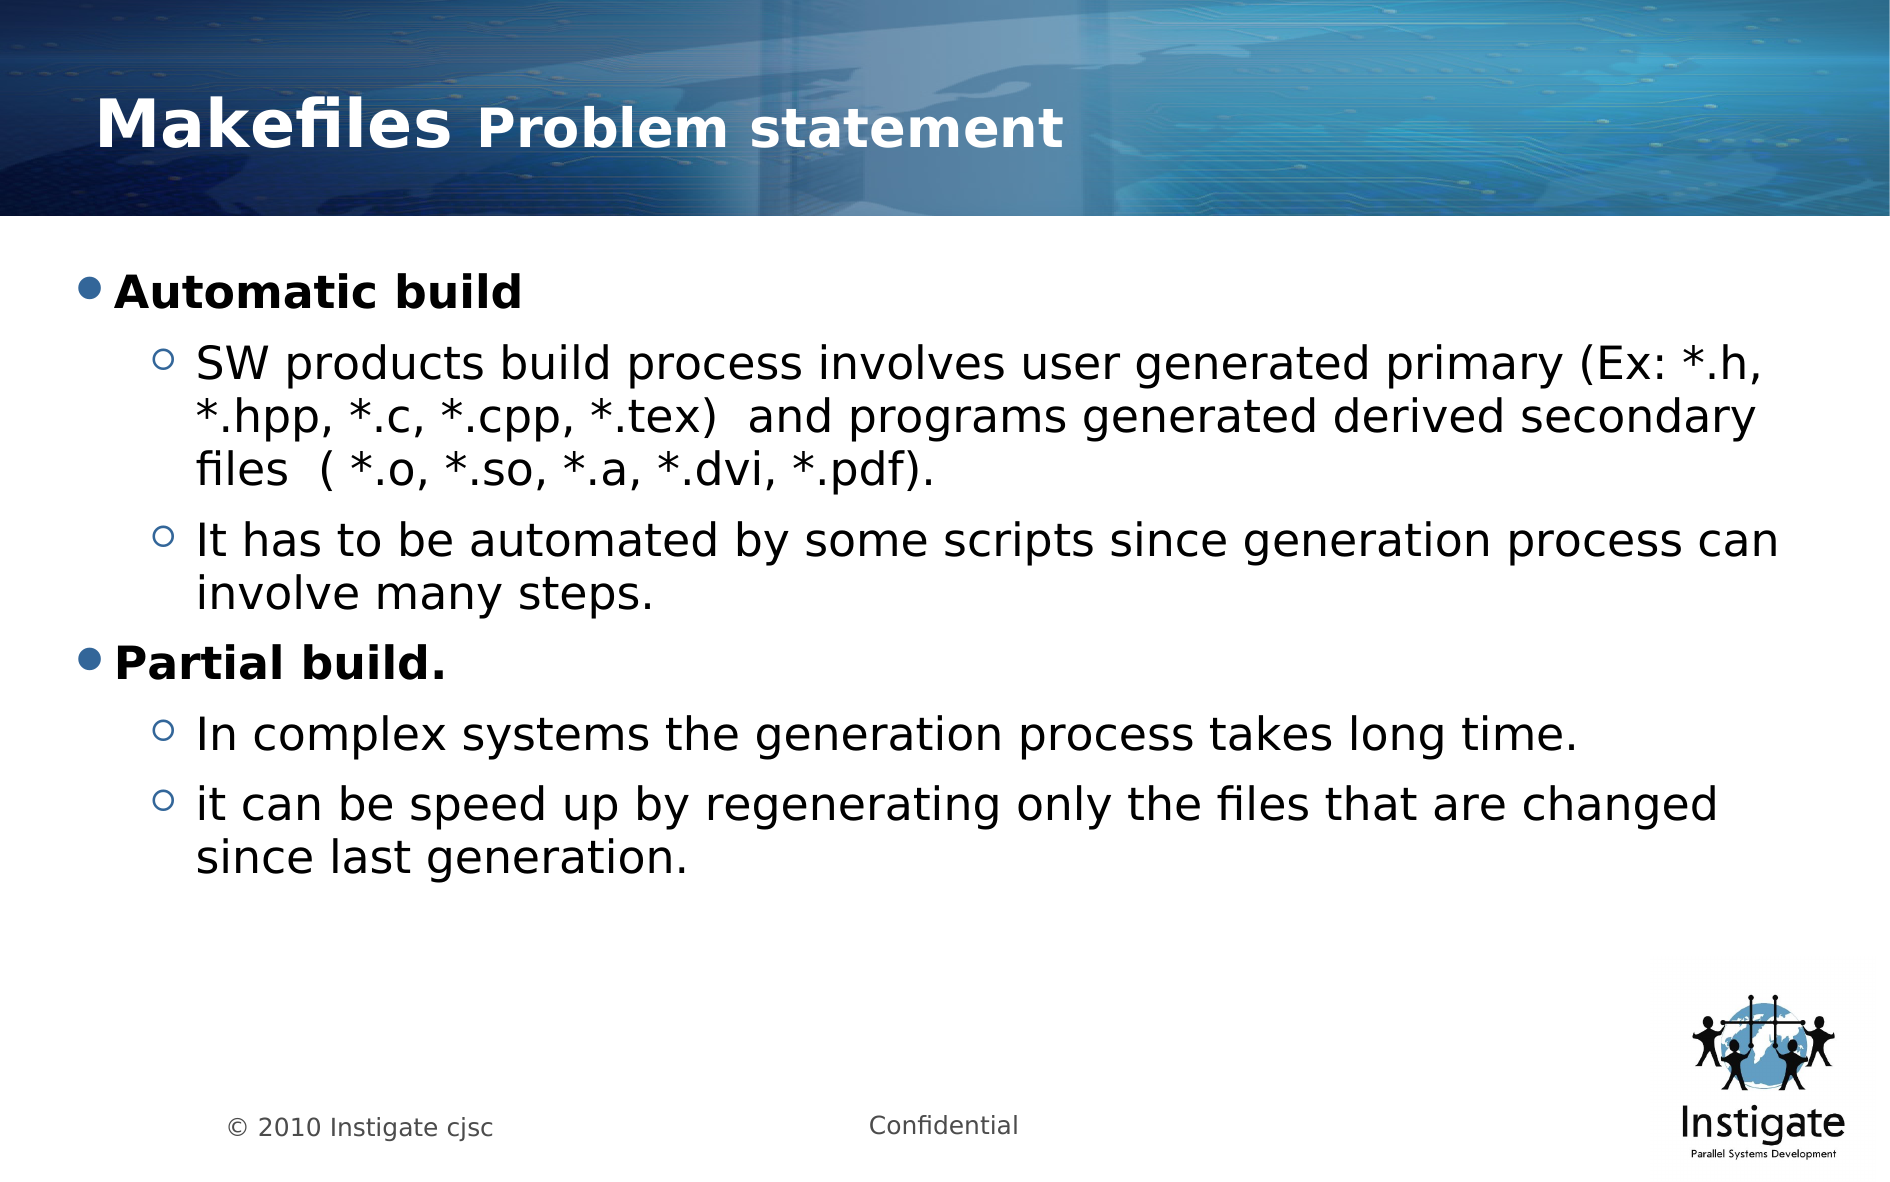

# Makefiles Problem statement
Automatic build
SW products build process involves user generated primary (Ex: *.h, *.hpp, *.c, *.cpp, *.tex) and programs generated derived secondary files ( *.o, *.so, *.a, *.dvi, *.pdf).
It has to be automated by some scripts since generation process can involve many steps.
Partial build.
In complex systems the generation process takes long time.
it can be speed up by regenerating only the files that are changed since last generation.